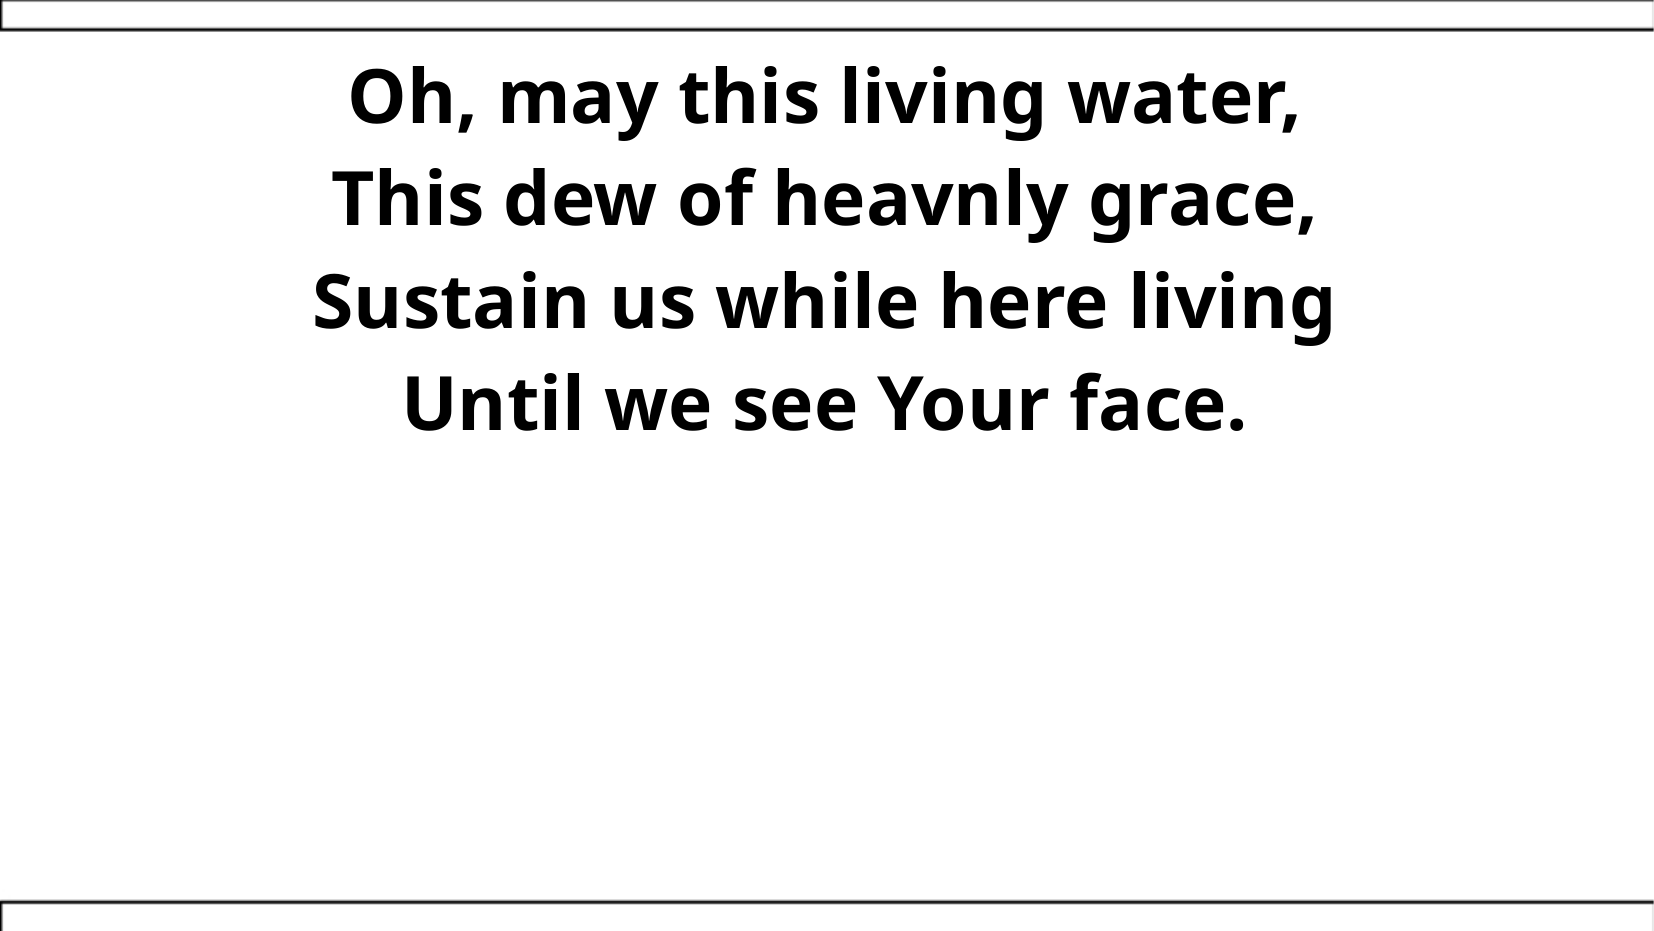

Oh, may this living water,
This dew of heavnly grace,
Sustain us while here living
Until we see Your face.